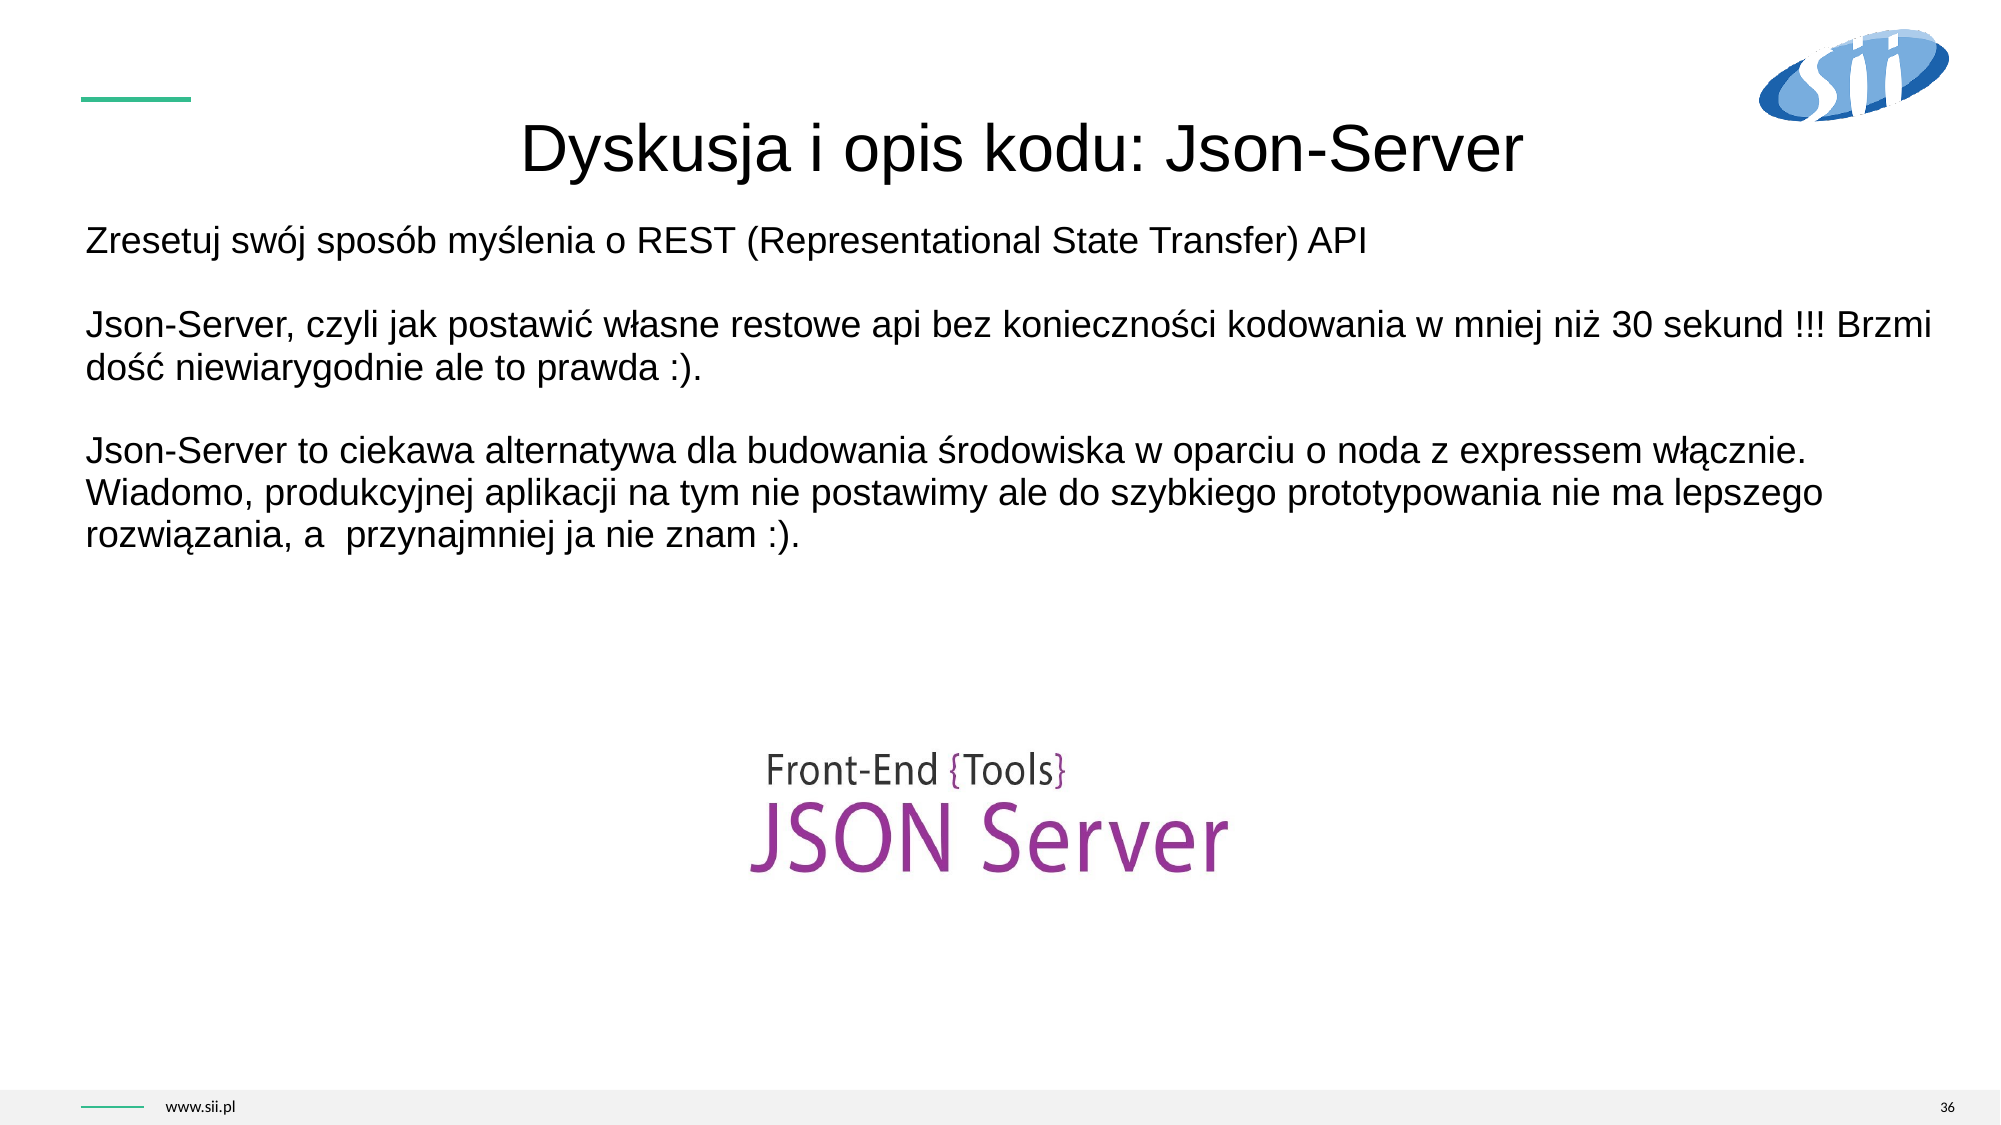

#
Dyskusja i opis kodu: Json-Server
Zresetuj swój sposób myślenia o REST (Representational State Transfer) API
Json-Server, czyli jak postawić własne restowe api bez konieczności kodowania w mniej niż 30 sekund !!! Brzmi dość niewiarygodnie ale to prawda :).
Json-Server to ciekawa alternatywa dla budowania środowiska w oparciu o noda z expressem włącznie. Wiadomo, produkcyjnej aplikacji na tym nie postawimy ale do szybkiego prototypowania nie ma lepszego rozwiązania, a przynajmniej ja nie znam :).